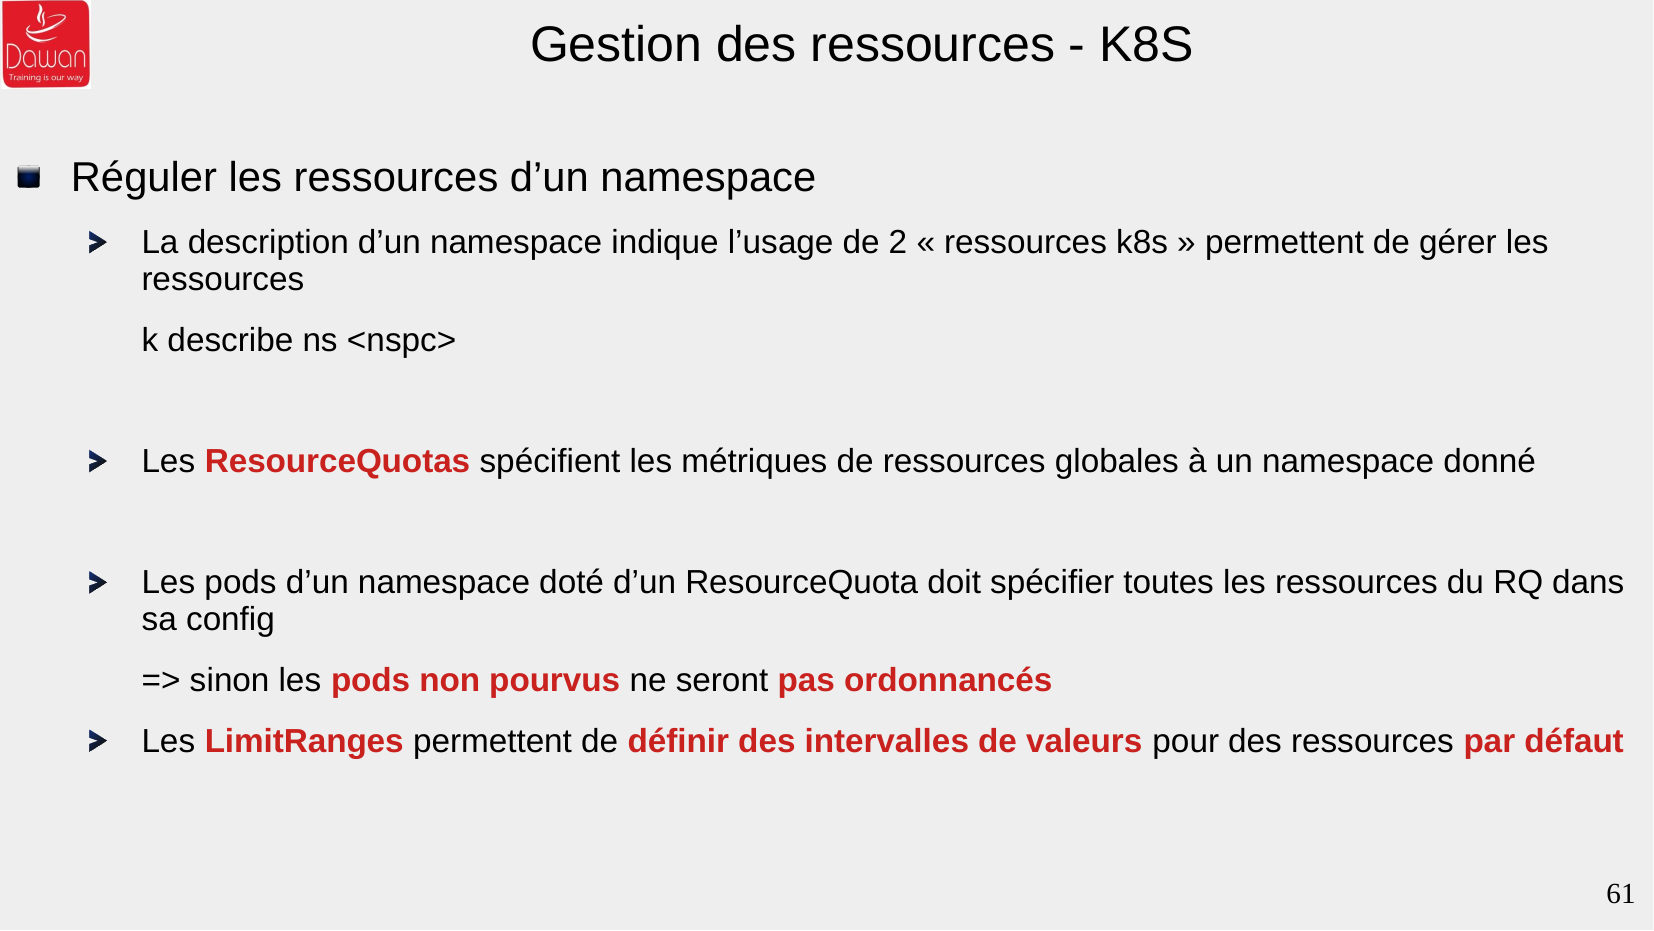

# Gestion des ressources - K8S
Réguler les ressources d’un namespace
La description d’un namespace indique l’usage de 2 « ressources k8s » permettent de gérer les ressources
k describe ns <nspc>
Les ResourceQuotas spécifient les métriques de ressources globales à un namespace donné
Les pods d’un namespace doté d’un ResourceQuota doit spécifier toutes les ressources du RQ dans sa config
=> sinon les pods non pourvus ne seront pas ordonnancés
Les LimitRanges permettent de définir des intervalles de valeurs pour des ressources par défaut
61